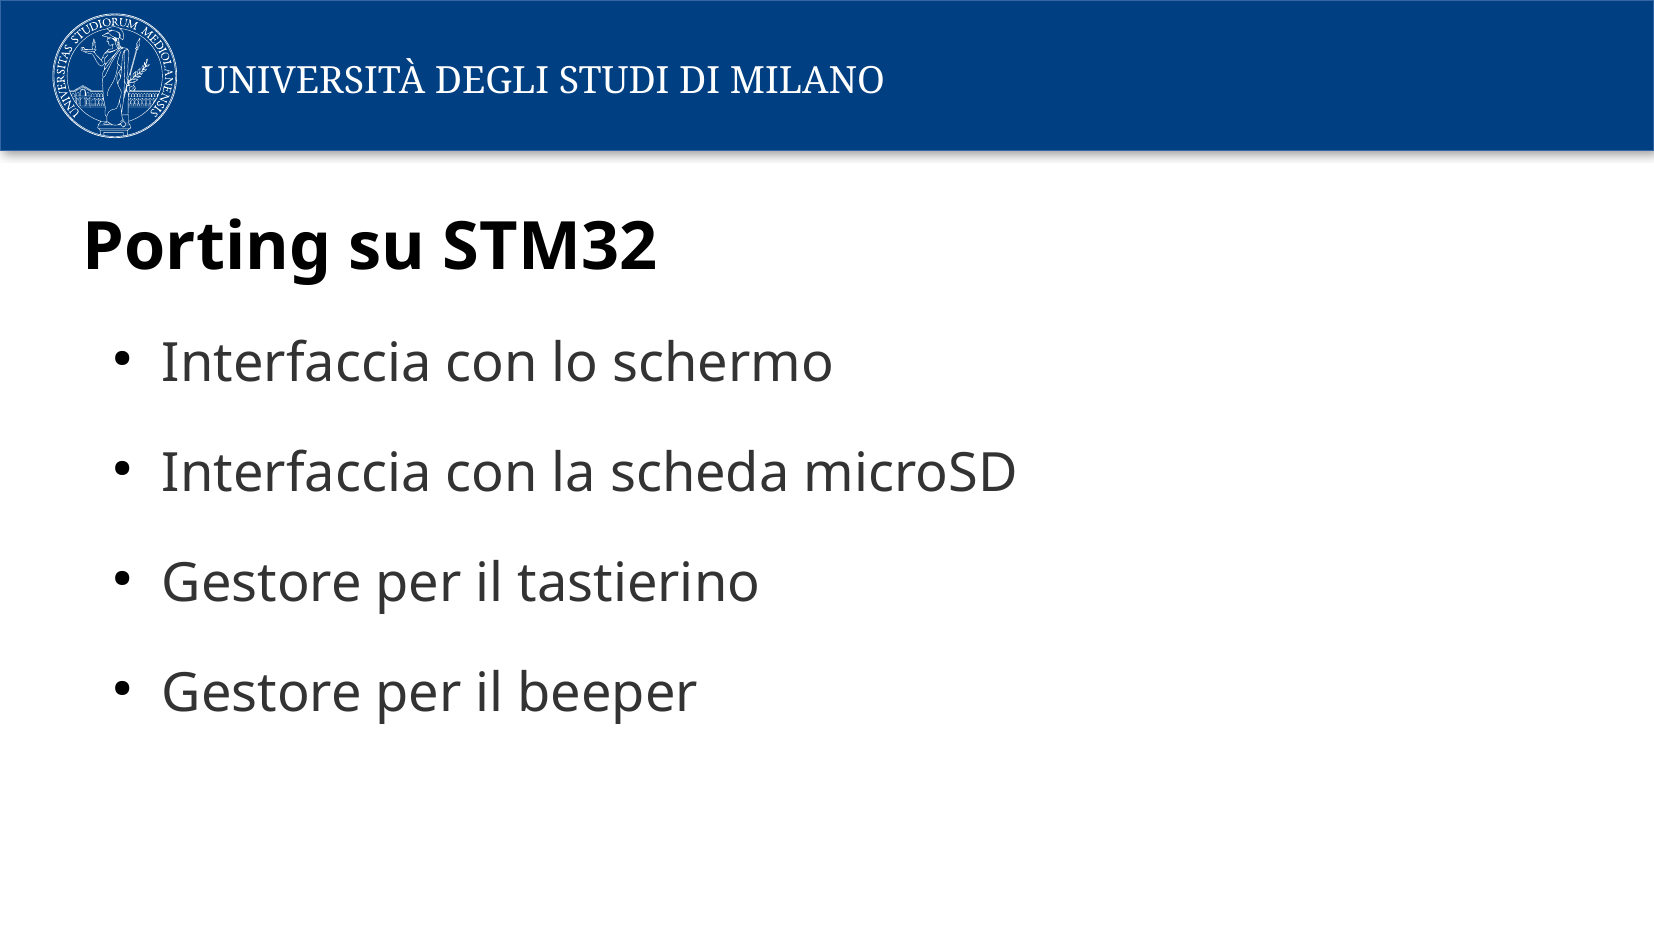

UNIVERSITÀ DEGLI STUDI DI MILANO
# Porting su STM32
 Interfaccia con lo schermo
 Interfaccia con la scheda microSD
 Gestore per il tastierino
 Gestore per il beeper